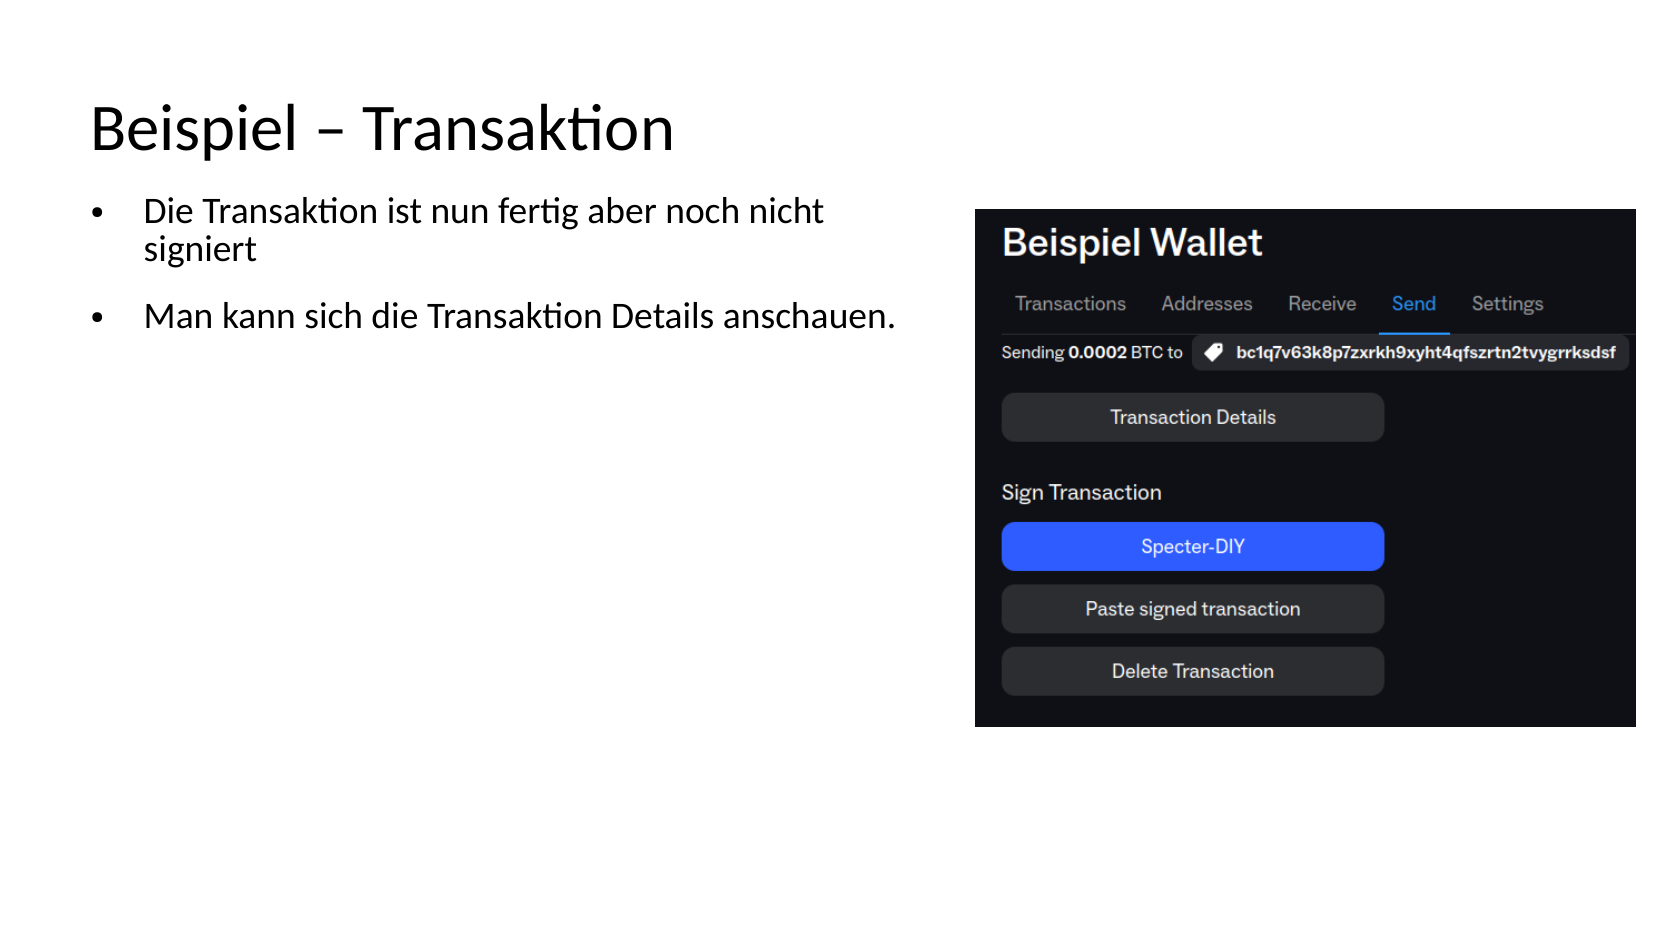

# Beispiel – Transaktion
Die Transaktion ist nun fertig aber noch nicht signiert
Man kann sich die Transaktion Details anschauen.